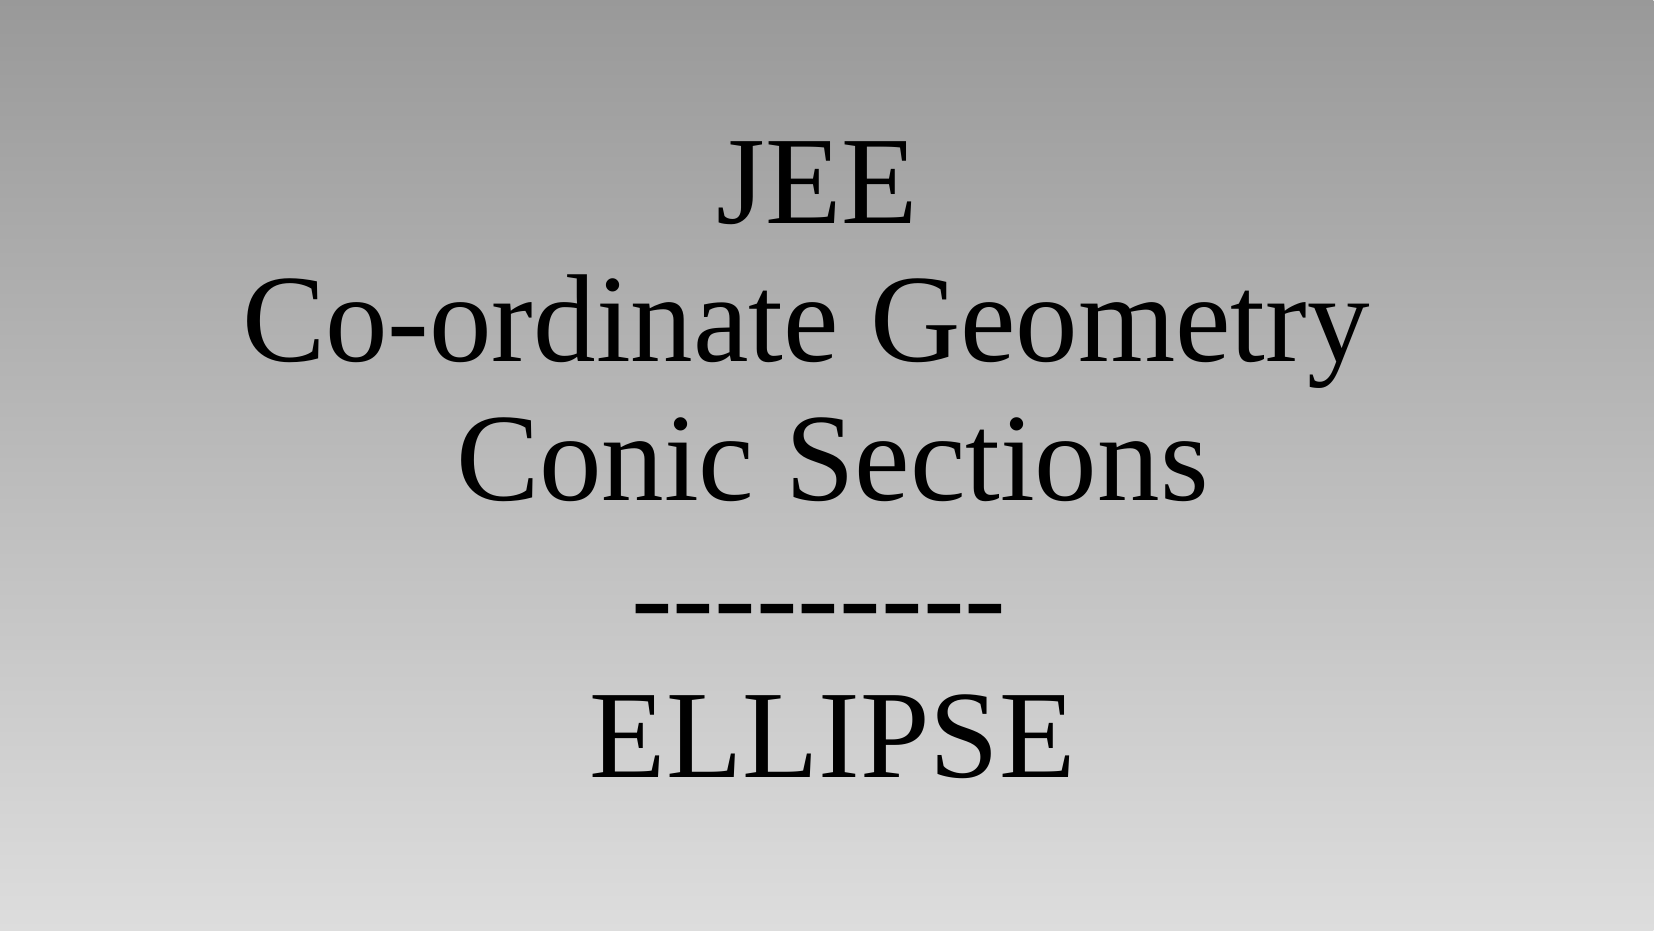

# JEE Co-ordinate Geometry Conic Sections --------- ELLIPSE